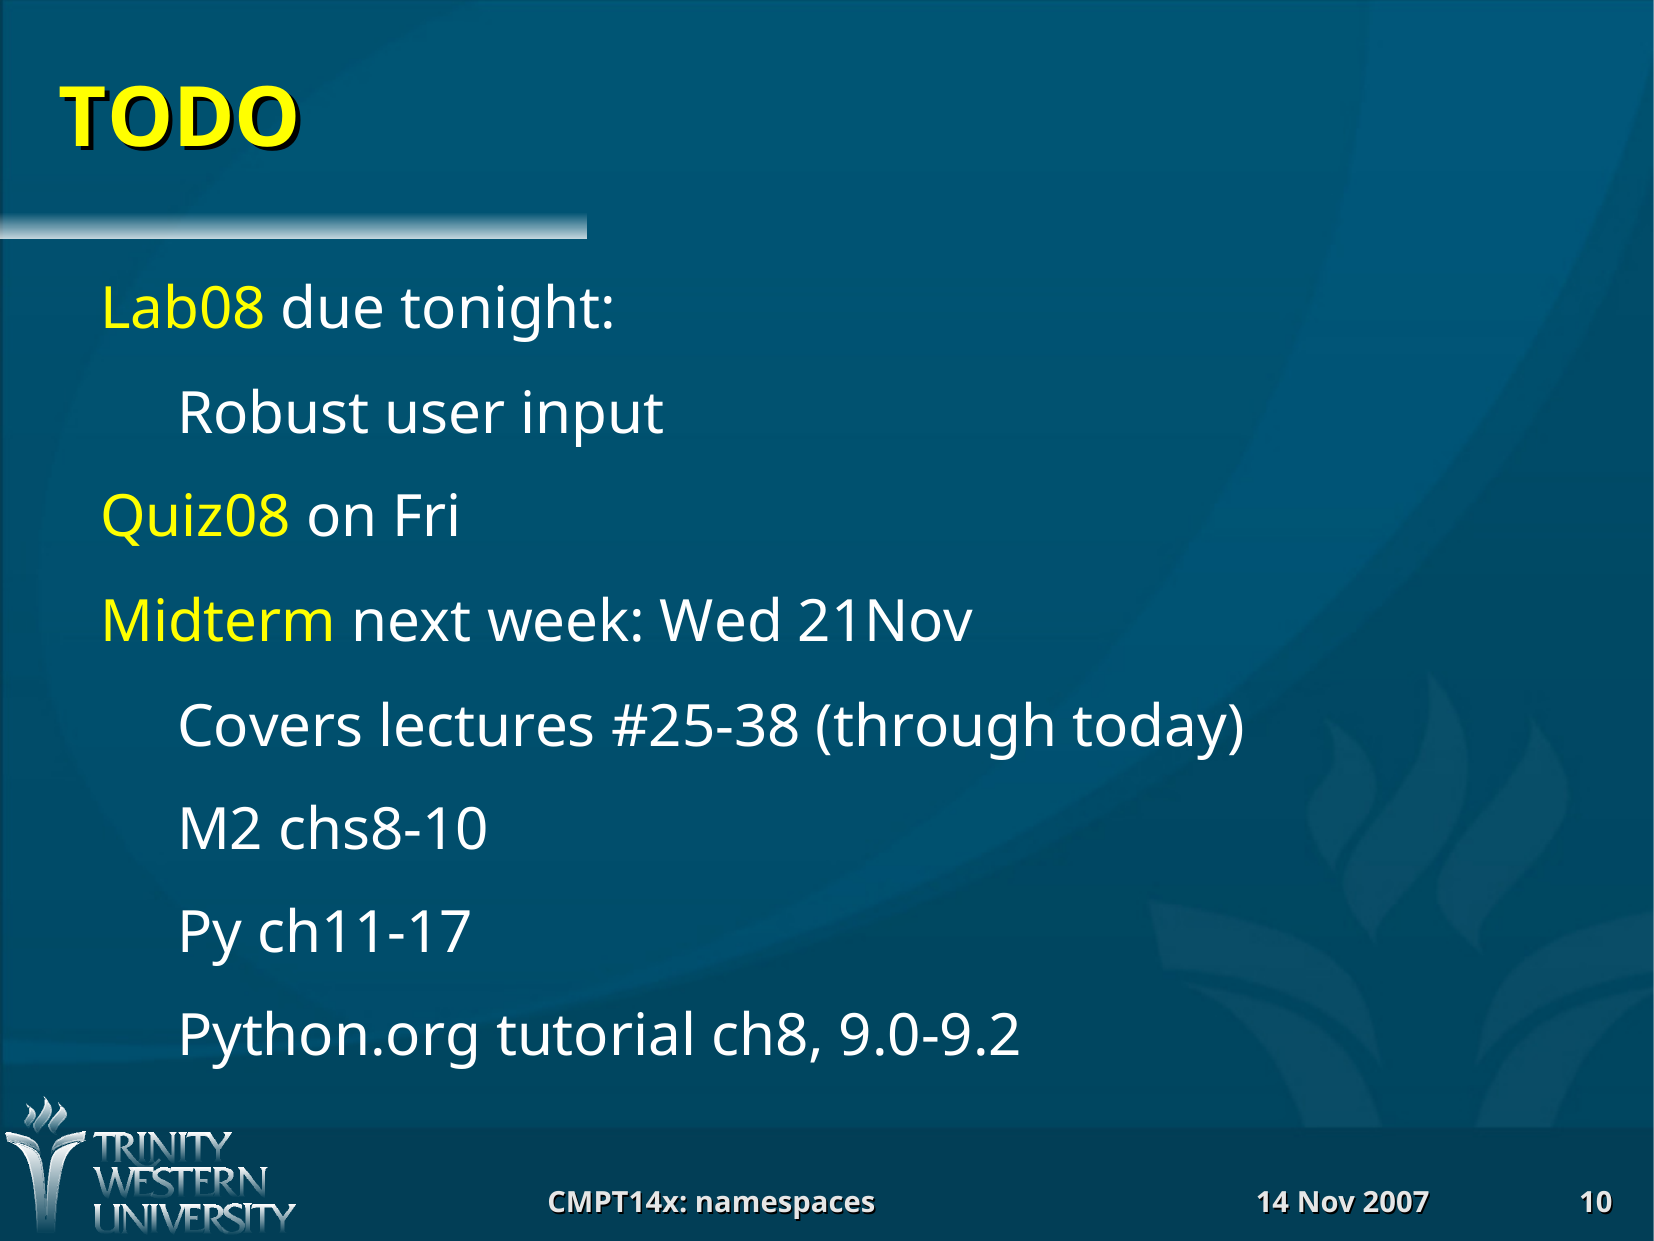

# TODO
Lab08 due tonight:
Robust user input
Quiz08 on Fri
Midterm next week: Wed 21Nov
Covers lectures #25-38 (through today)
M2 chs8-10
Py ch11-17
Python.org tutorial ch8, 9.0-9.2
CMPT14x: namespaces
14 Nov 2007
10